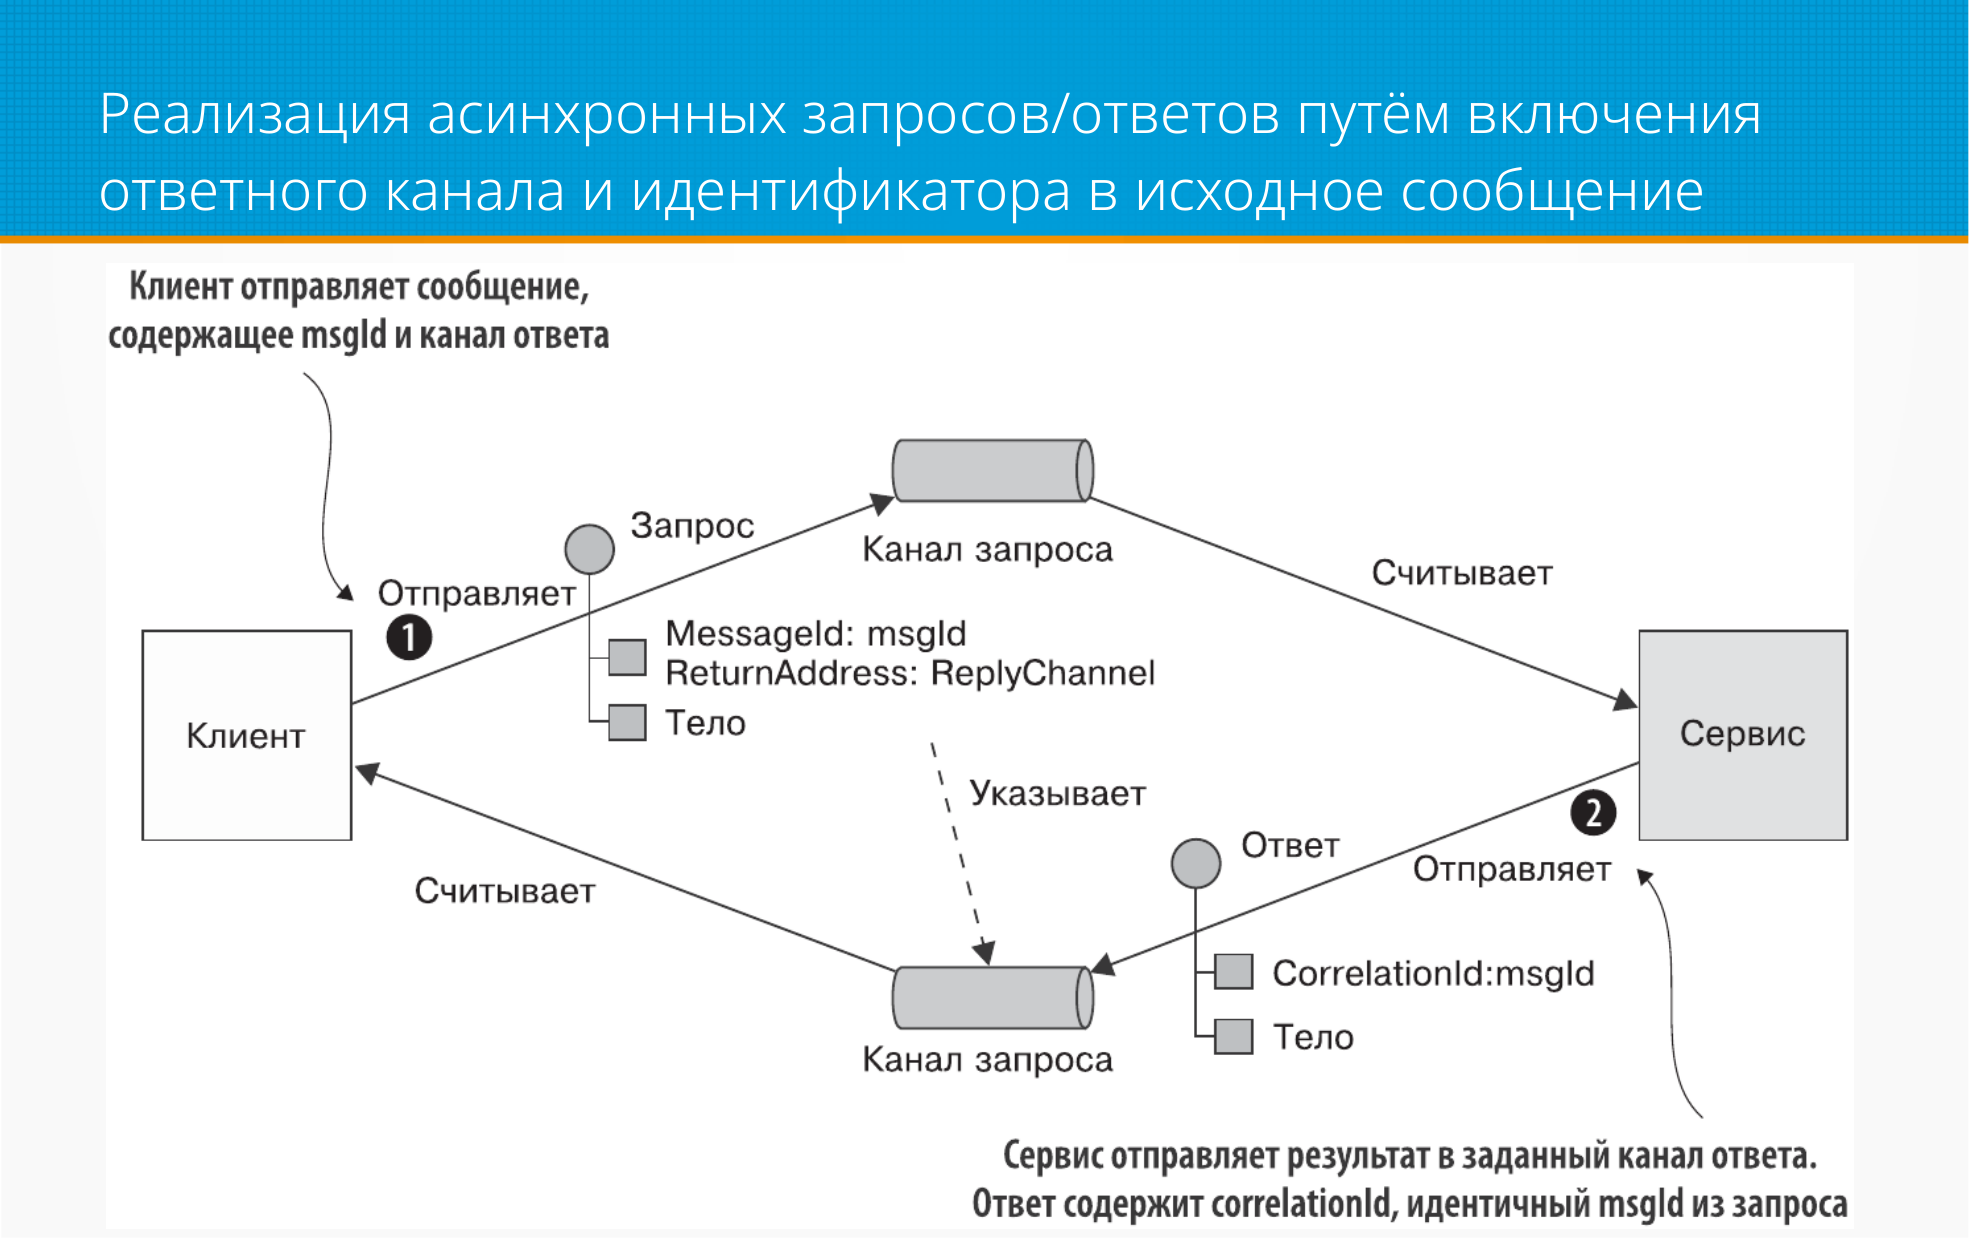

# Реализация асинхронных запросов/ответов путём включения ответного канала и идентификатора в исходное сообщение